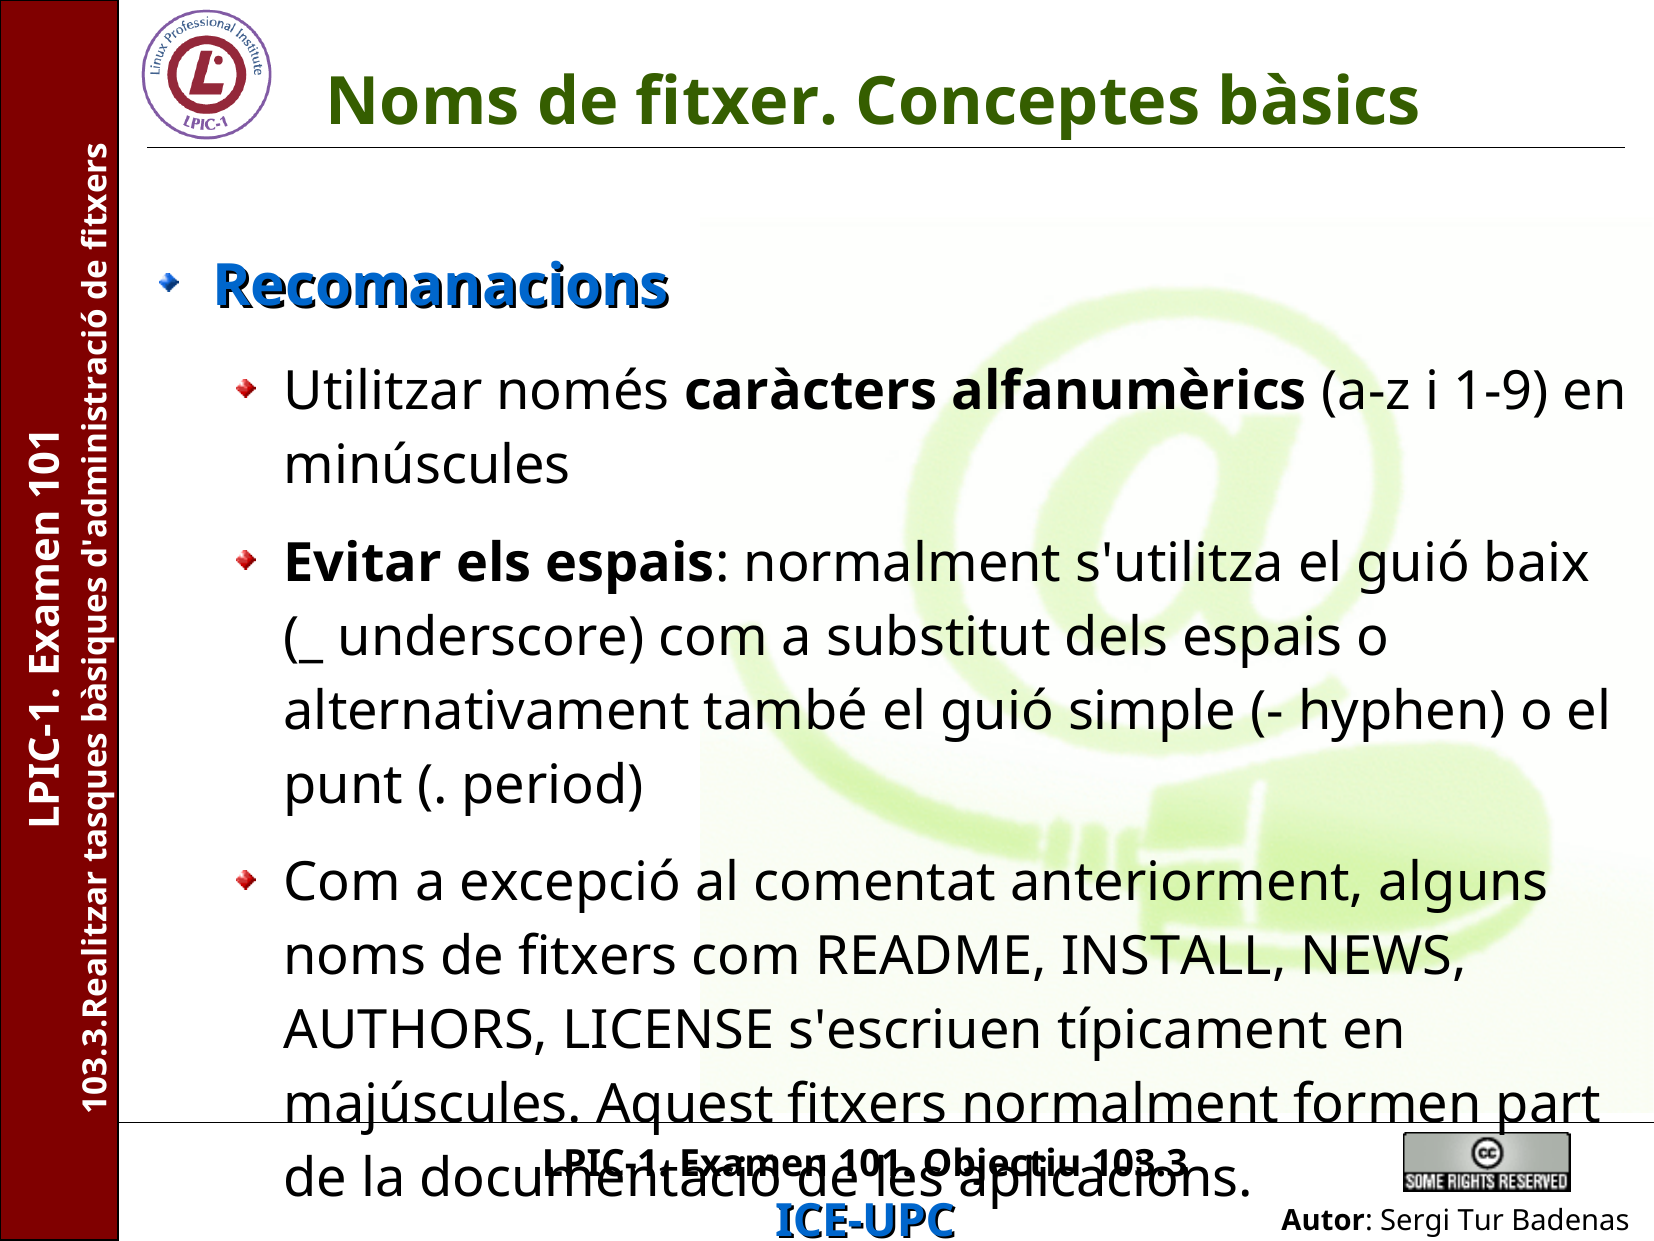

# Noms de fitxer. Conceptes bàsics
Recomanacions
Utilitzar només caràcters alfanumèrics (a-z i 1-9) en minúscules
Evitar els espais: normalment s'utilitza el guió baix (_ underscore) com a substitut dels espais o alternativament també el guió simple (- hyphen) o el punt (. period)
Com a excepció al comentat anteriorment, alguns noms de fitxers com README, INSTALL, NEWS, AUTHORS, LICENSE s'escriuen típicament en majúscules. Aquest fitxers normalment formen part de la documentació de les aplicacions.